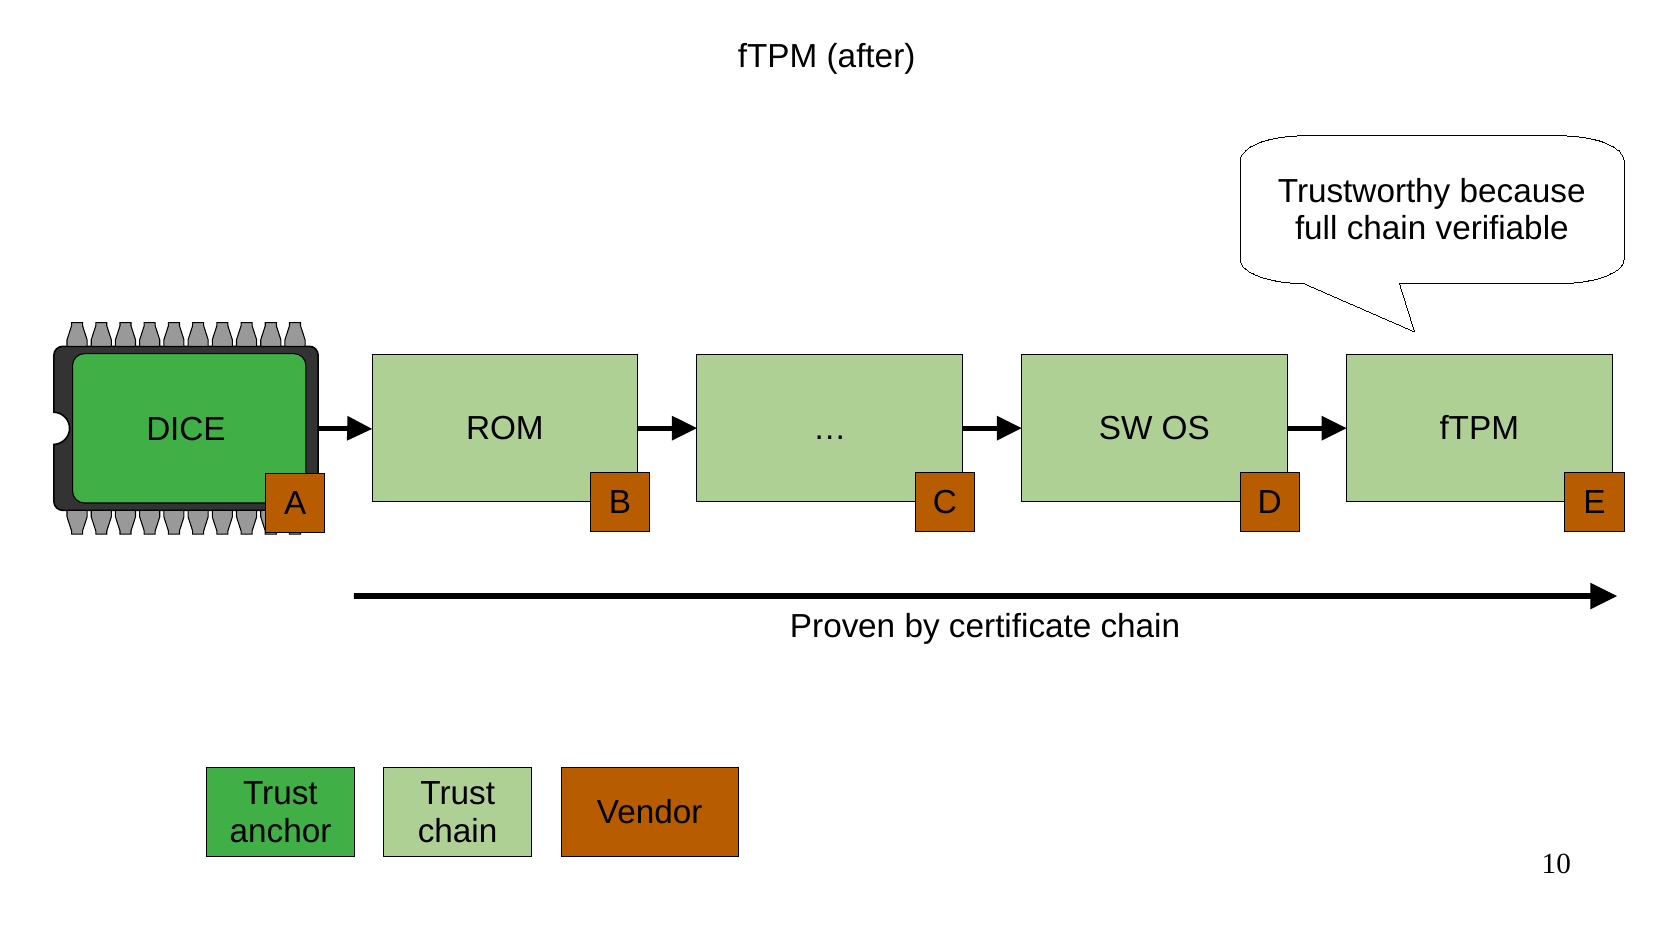

fTPM (after)
Trustworthy because full chain verifiable
DICE
ROM
…
SW OS
fTPM
B
C
D
E
A
Proven by certificate chain
Trust anchor
Trust chain
Vendor
10